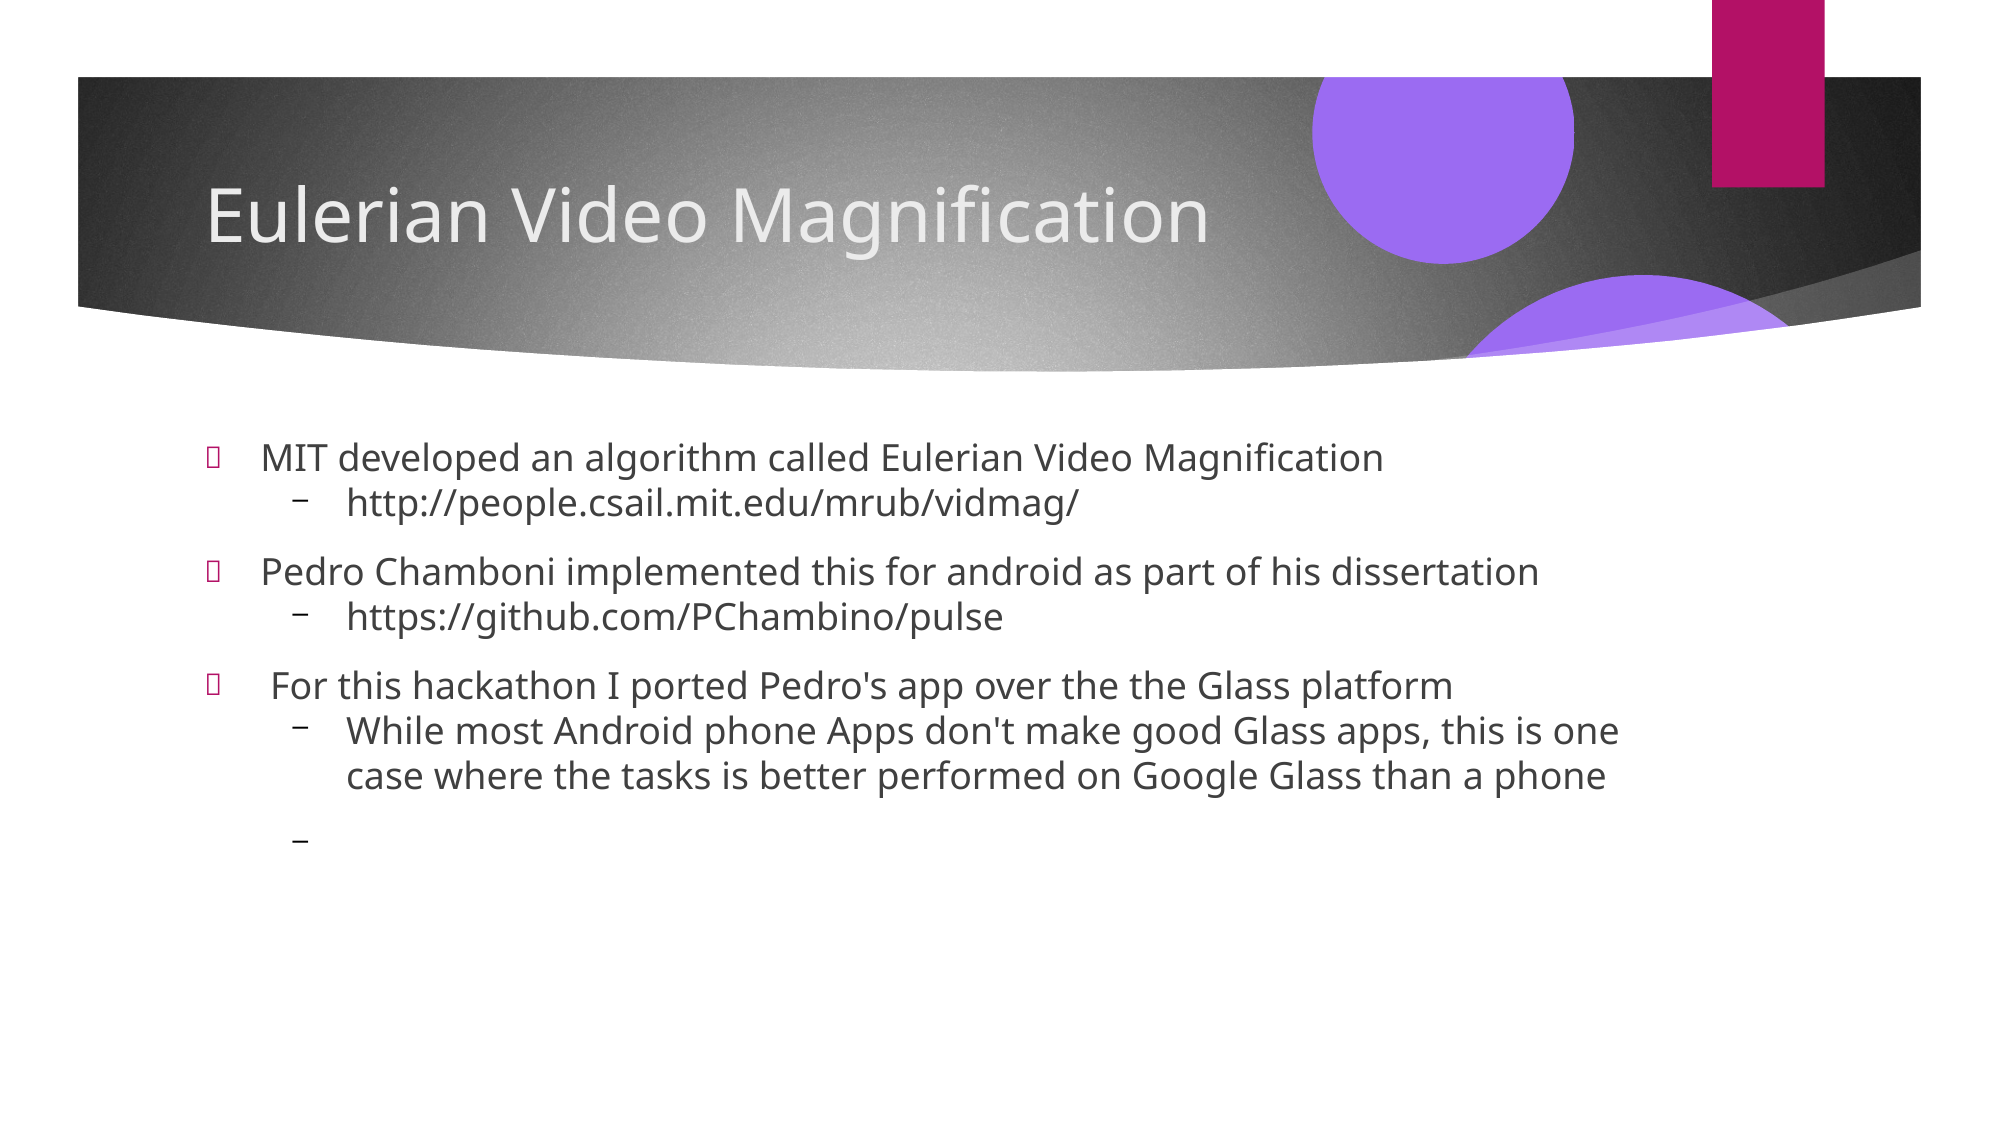

# Eulerian Video Magnification
MIT developed an algorithm called Eulerian Video Magnification
http://people.csail.mit.edu/mrub/vidmag/
Pedro Chamboni implemented this for android as part of his dissertation
https://github.com/PChambino/pulse
 For this hackathon I ported Pedro's app over the the Glass platform
While most Android phone Apps don't make good Glass apps, this is one case where the tasks is better performed on Google Glass than a phone